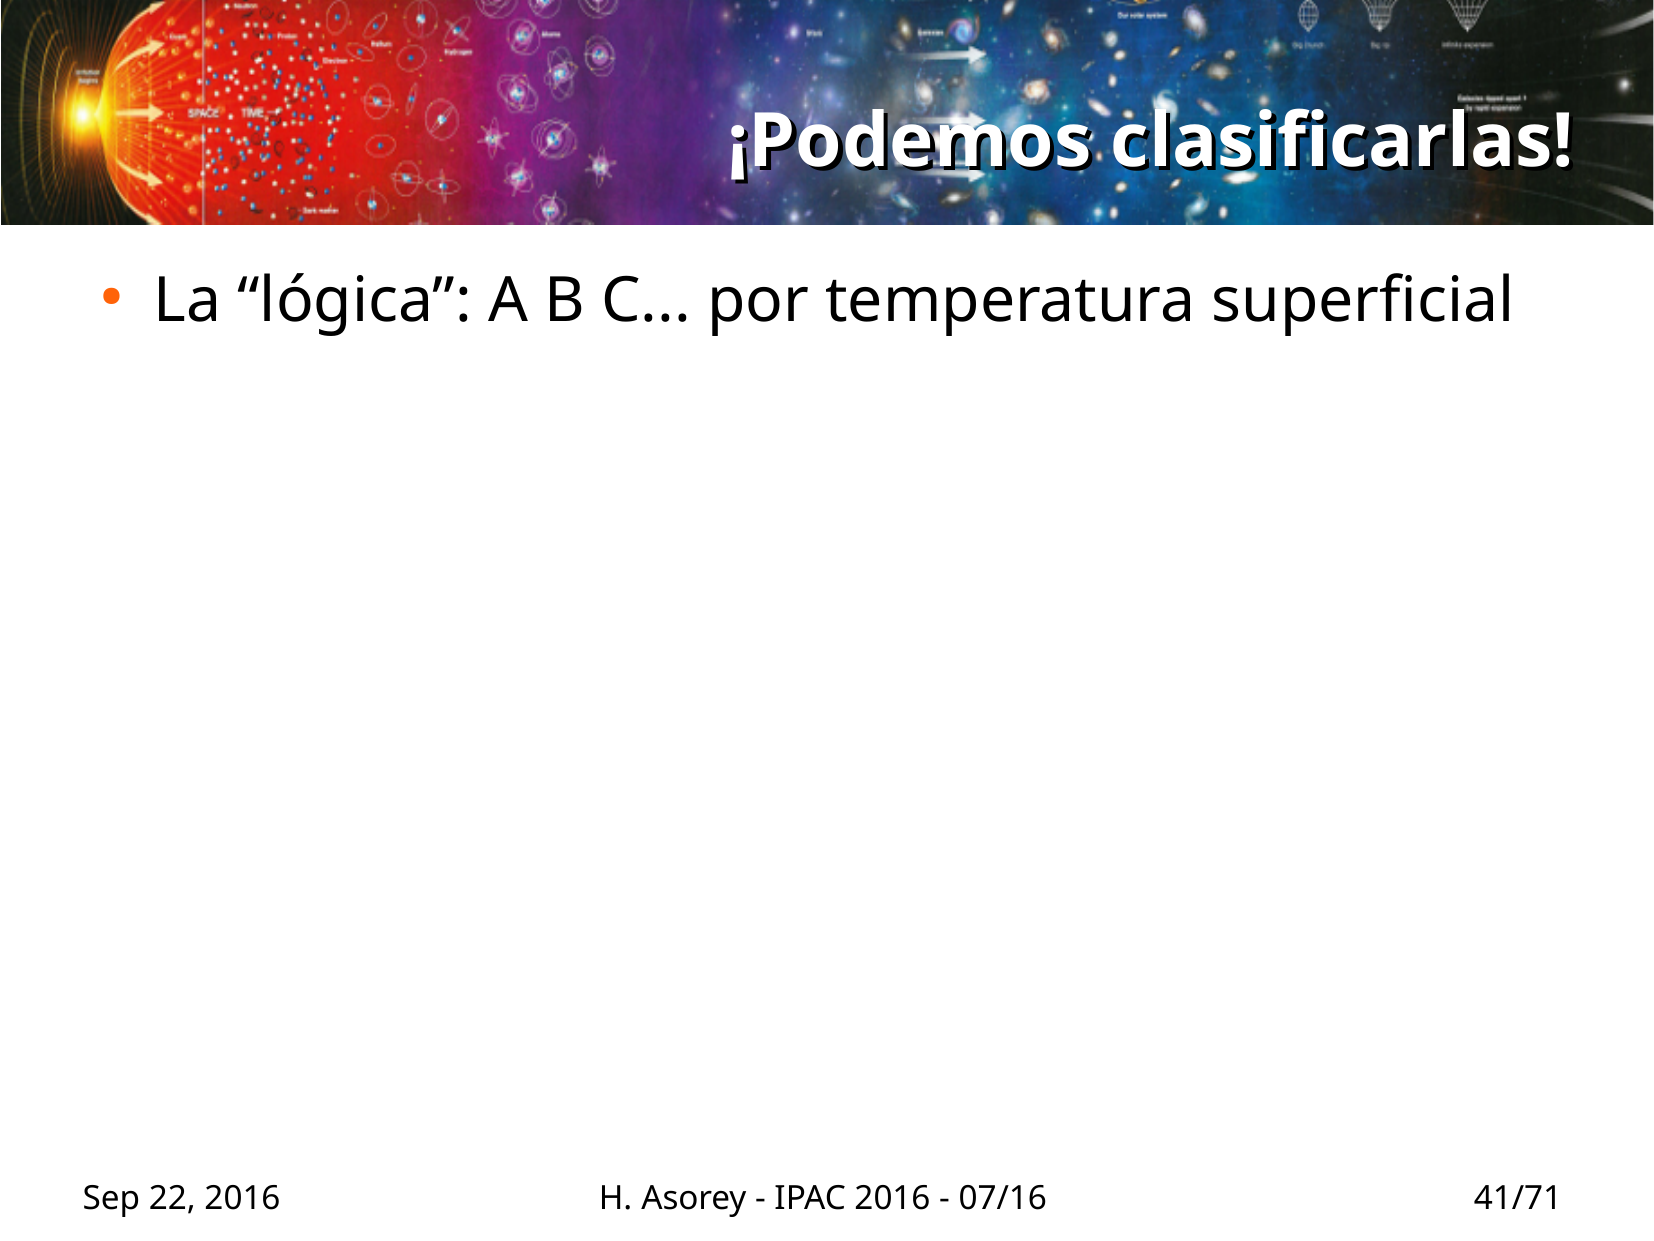

# ¡Podemos clasificarlas!
La “lógica”: A B C... por temperatura superficial
Sep 22, 2016
H. Asorey - IPAC 2016 - 07/16
41